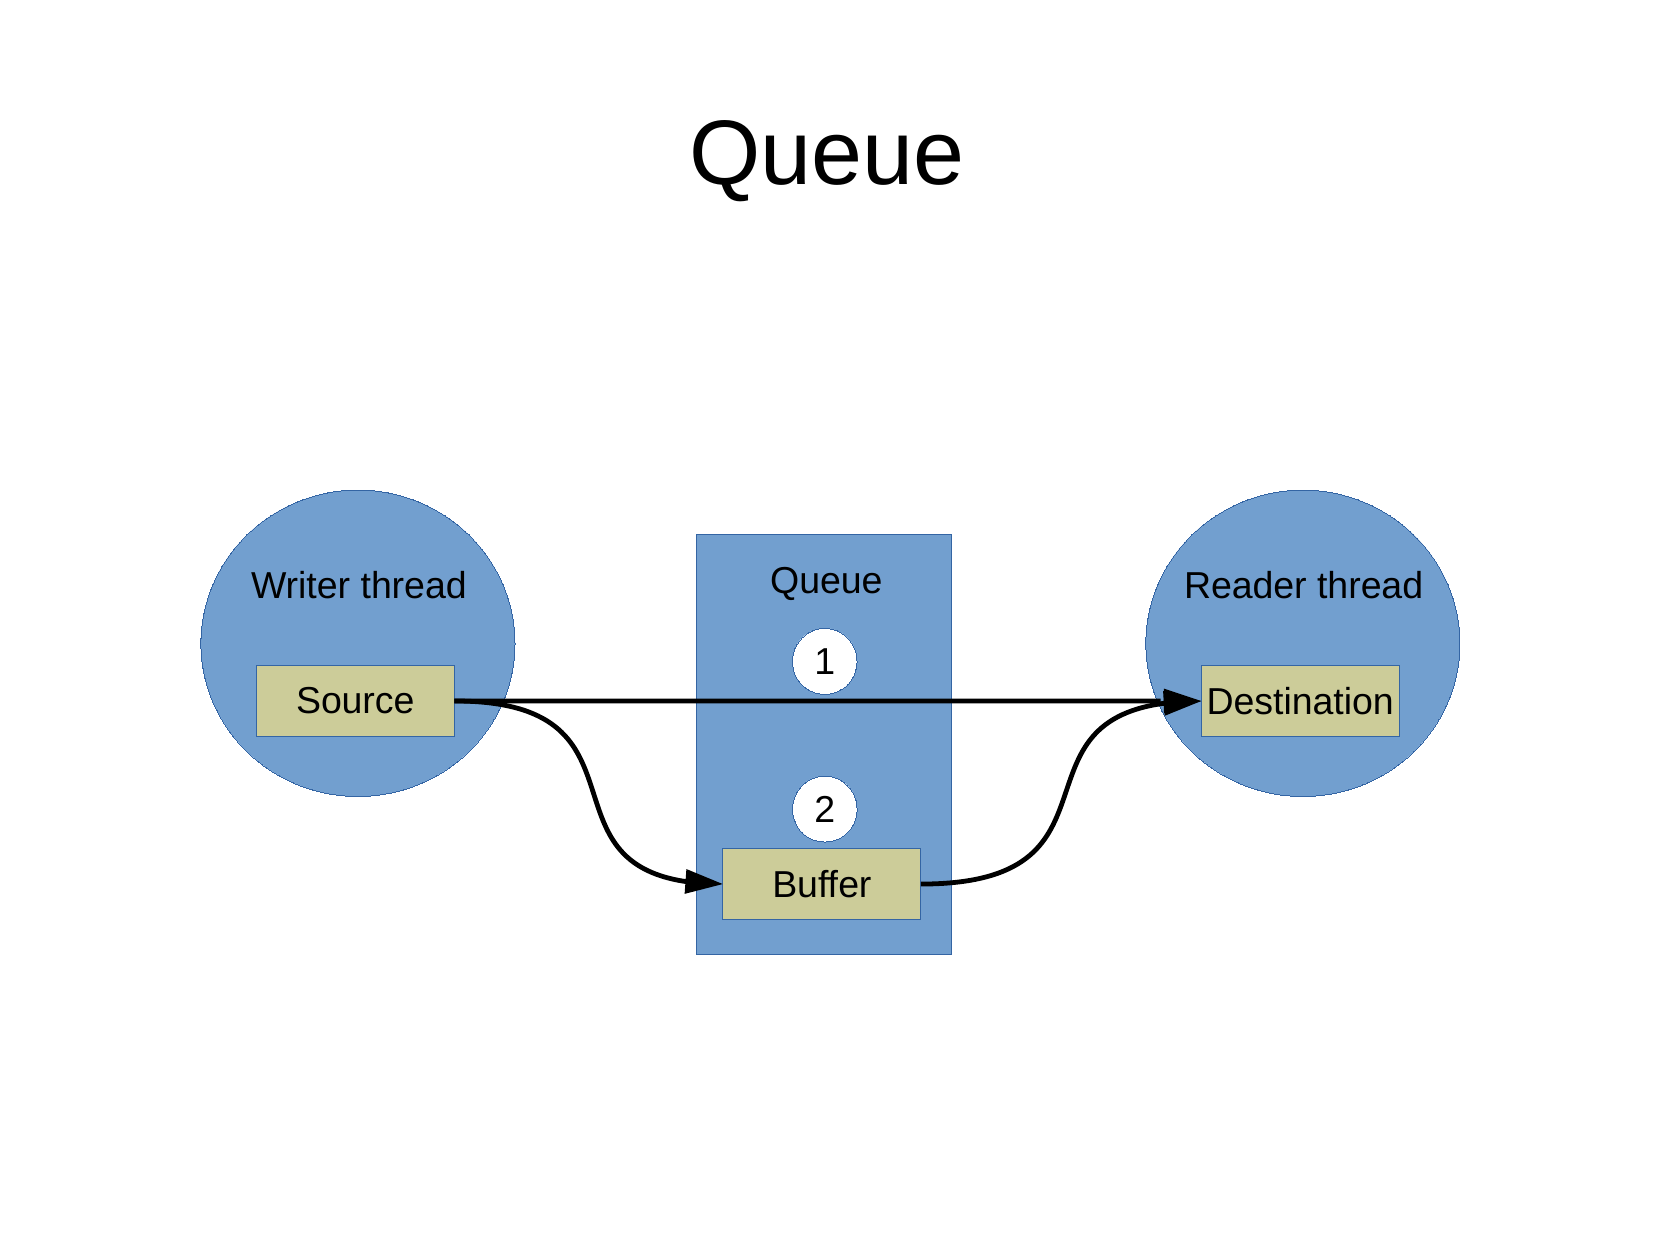

# Queue
Queue
Writer thread
Reader thread
1
Source
Destination
2
Buffer